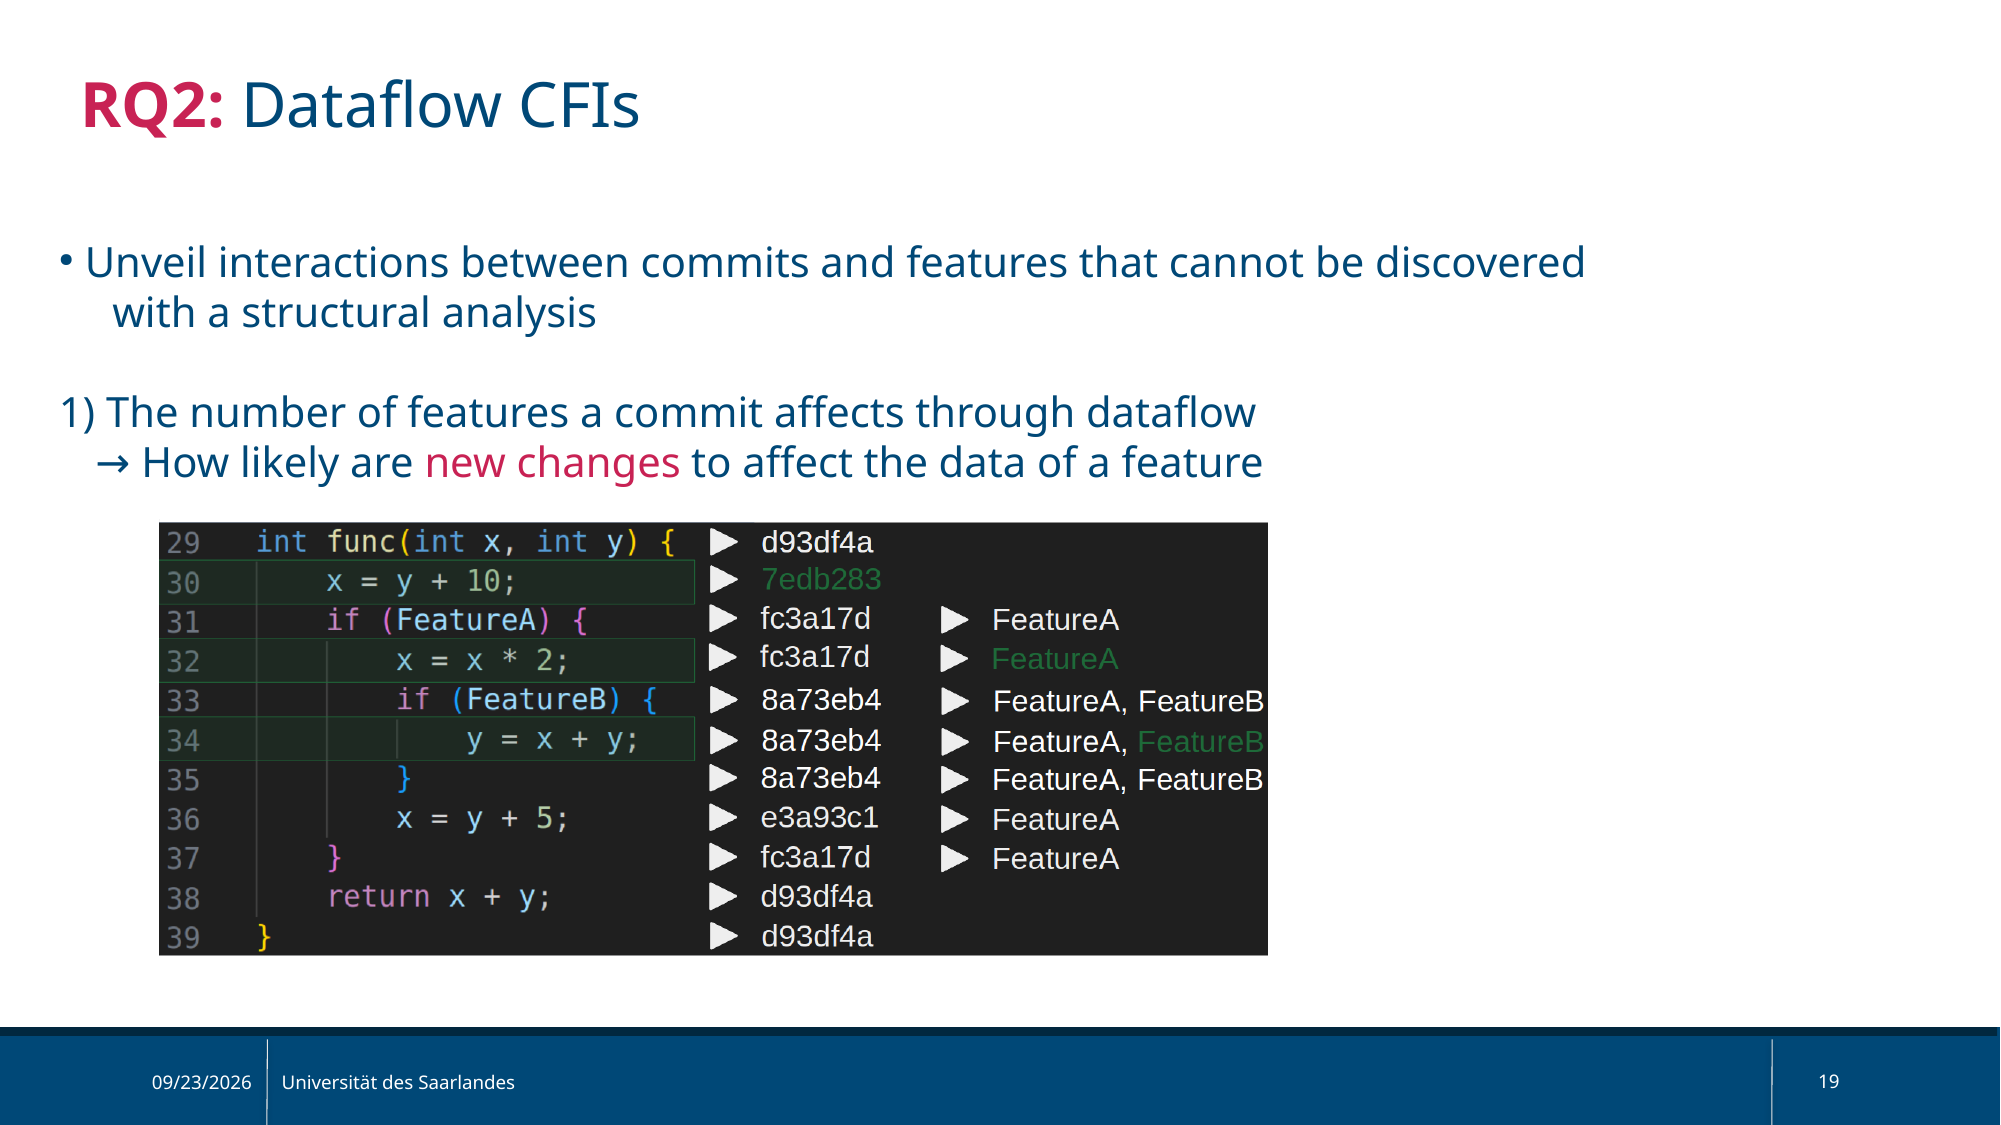

RQ2: Dataflow CFIs
# Unveil interactions between commits and features that cannot be discovered with a structural analysis
 The number of features a commit affects through dataflow
→ How likely are new changes to affect the data of a feature
Universität des Saarlandes